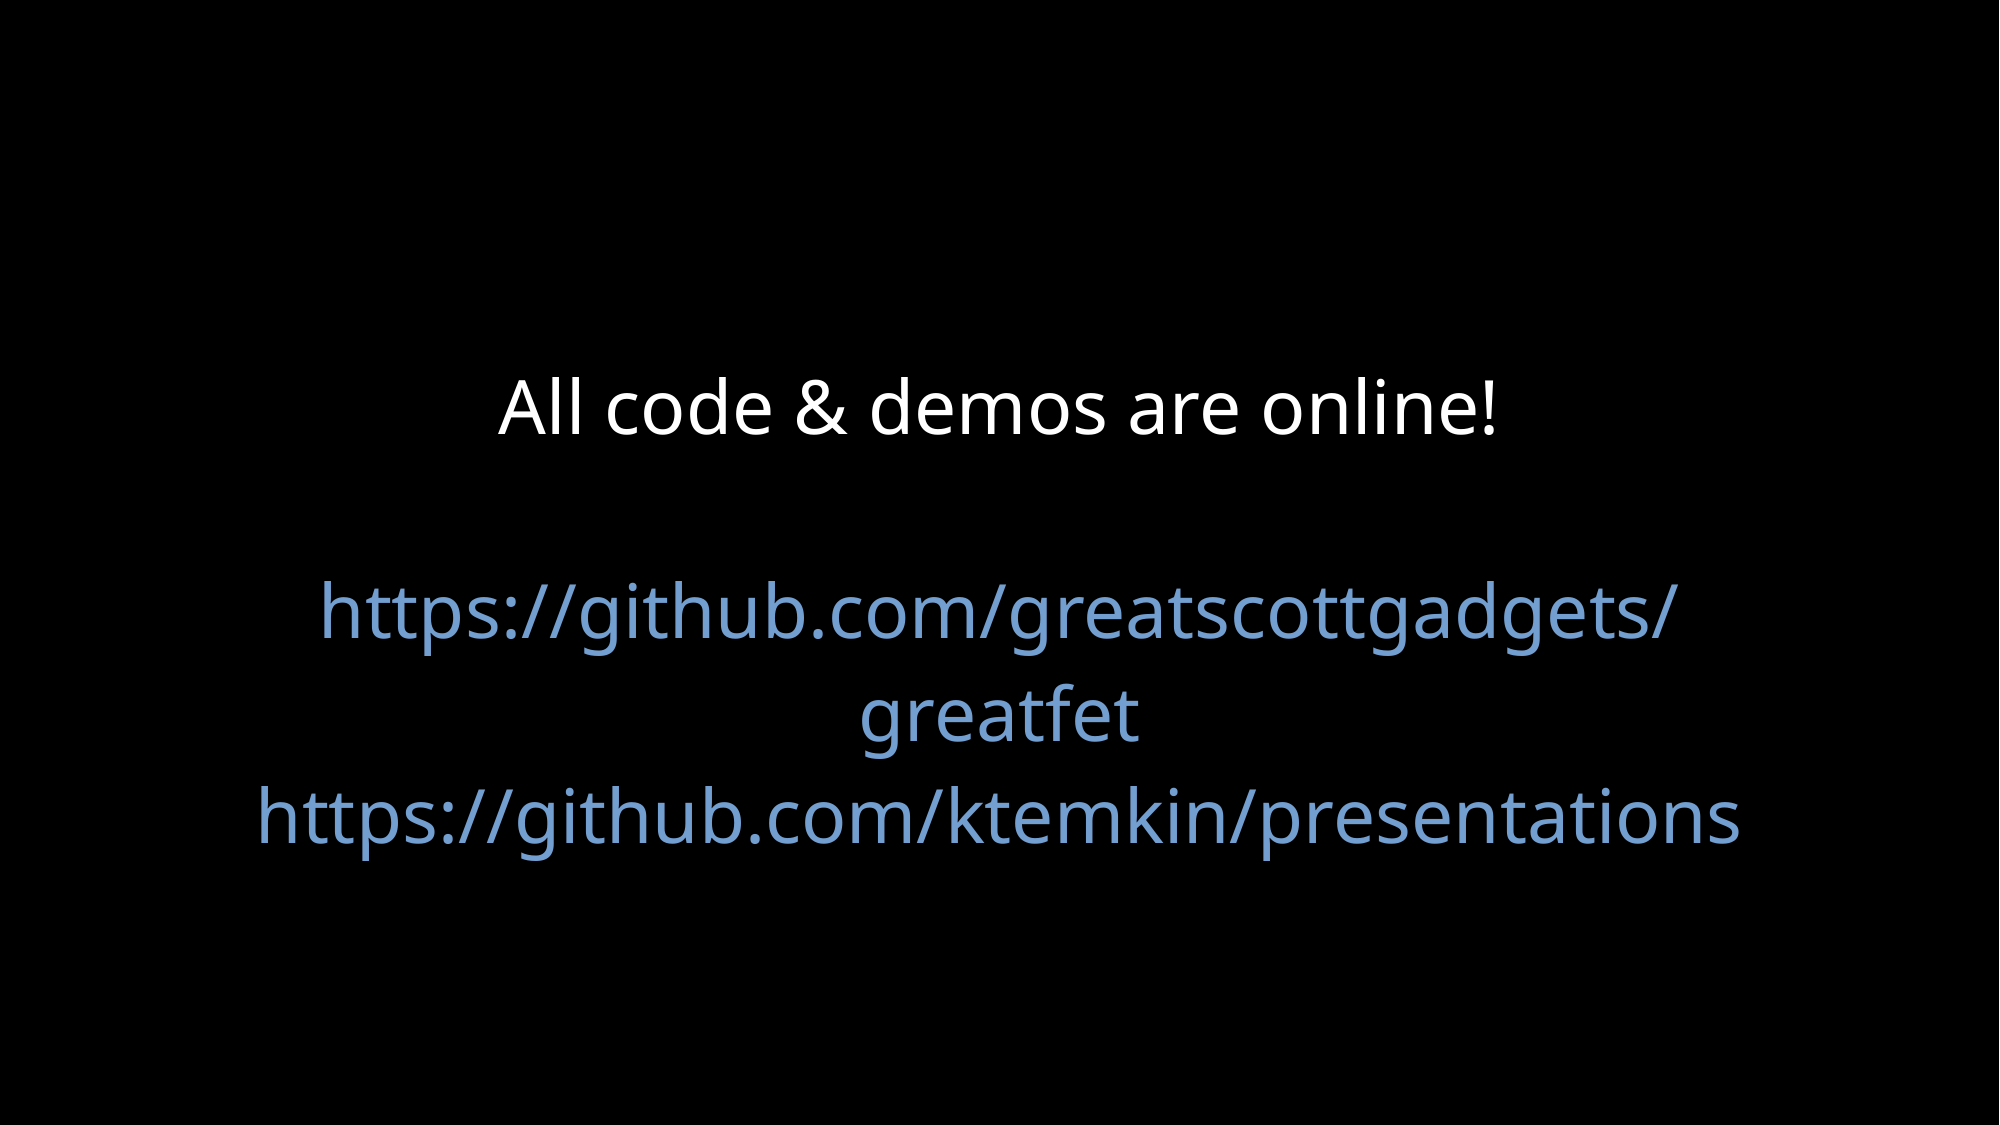

All code & demos are online!
https://github.com/greatscottgadgets/greatfet
https://github.com/ktemkin/presentations